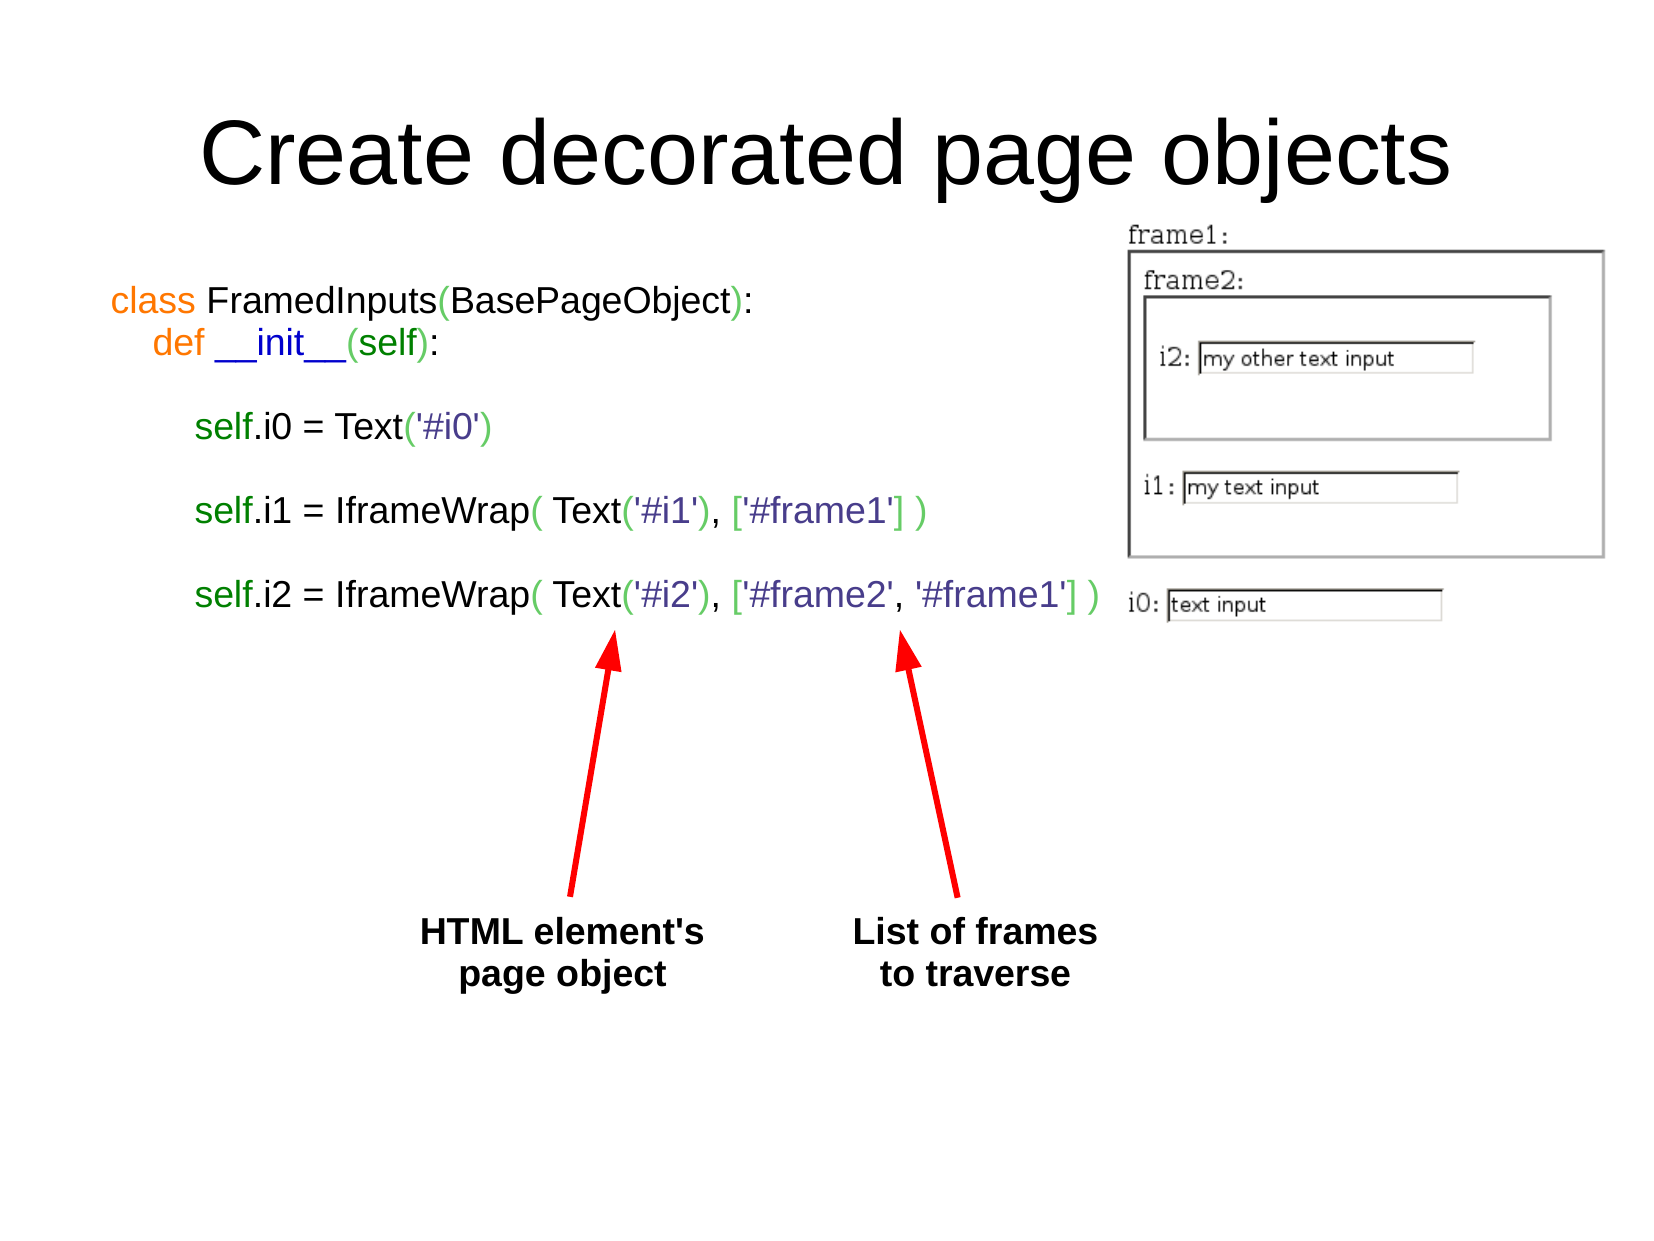

# Create decorated page objects
class FramedInputs(BasePageObject):
 def __init__(self):
 self.i0 = Text('#i0')
 self.i1 = IframeWrap( Text('#i1'), ['#frame1'] )
 self.i2 = IframeWrap( Text('#i2'), ['#frame2', '#frame1'] )
HTML element's
page object
List of frames
to traverse